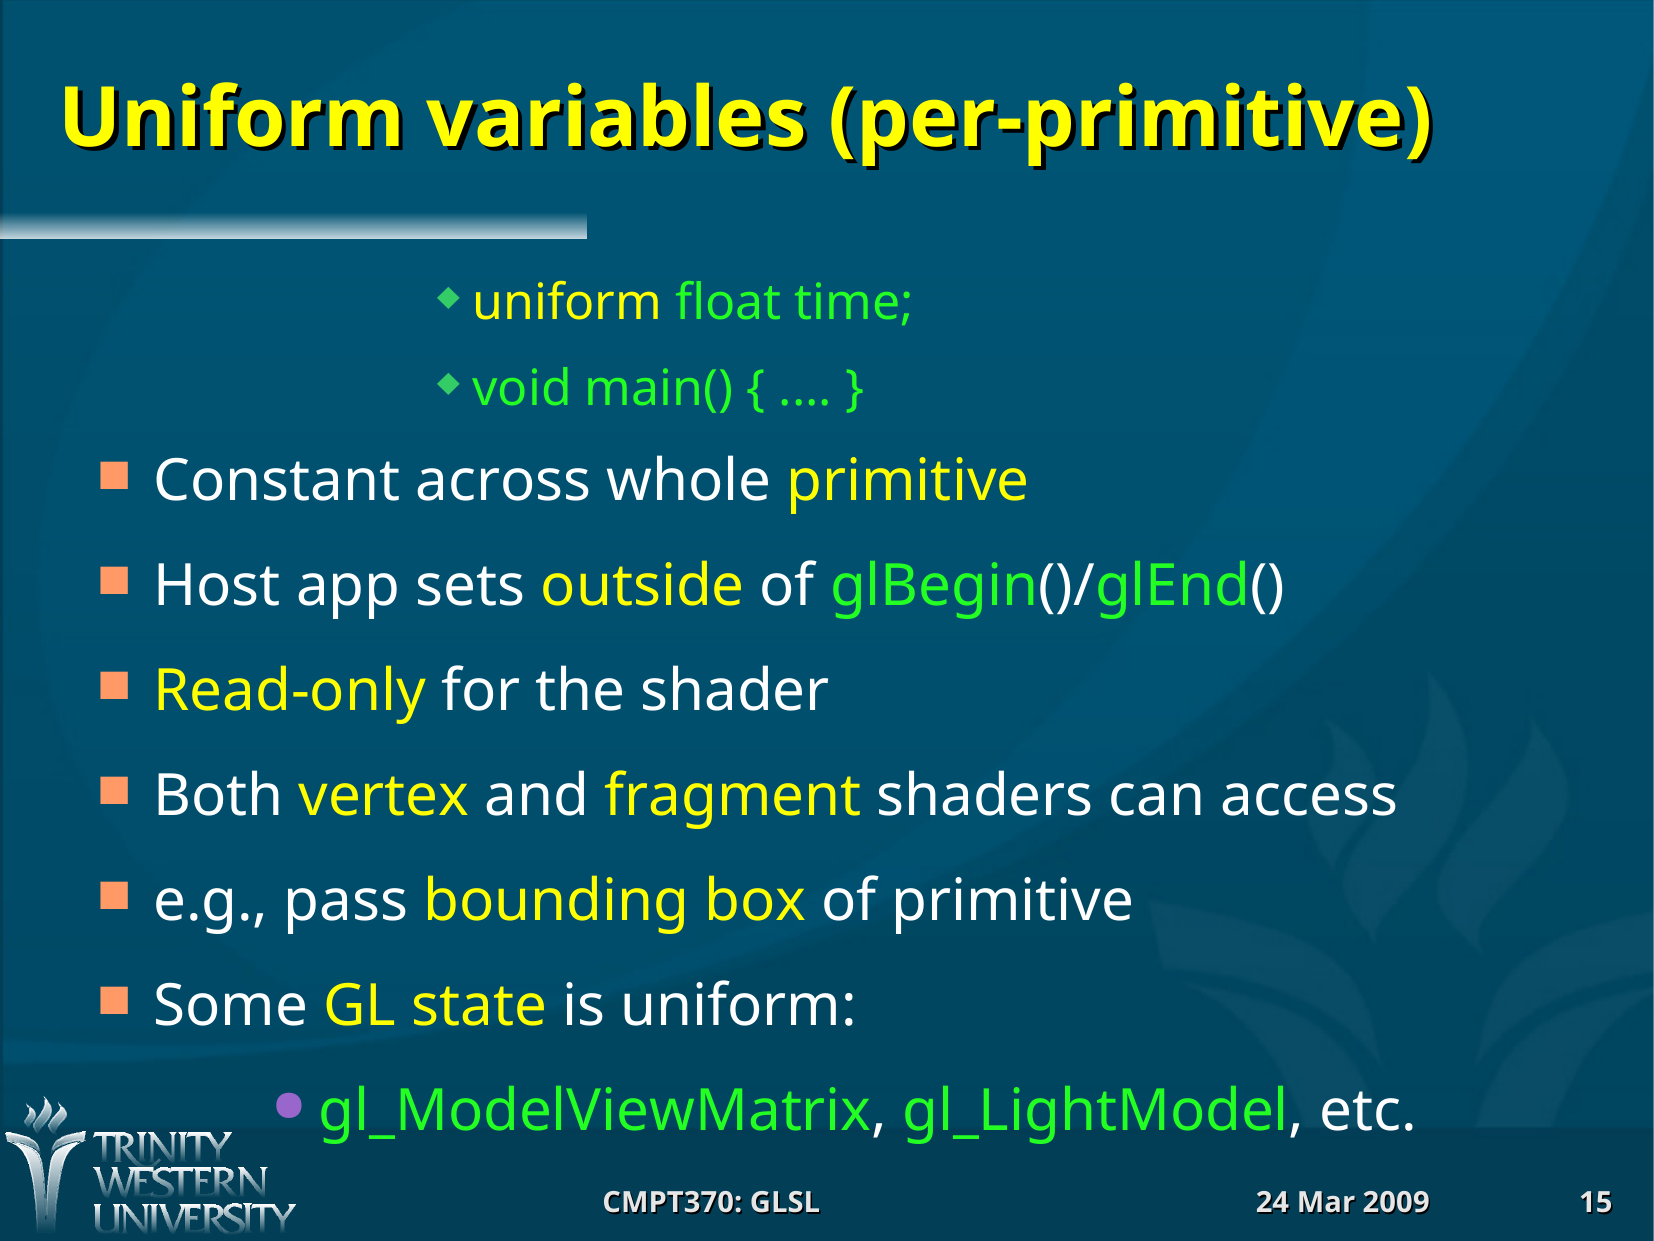

# Uniform variables (per-primitive)
uniform float time;
void main() { .... }
Constant across whole primitive
Host app sets outside of glBegin()/glEnd()
Read-only for the shader
Both vertex and fragment shaders can access
e.g., pass bounding box of primitive
Some GL state is uniform:
gl_ModelViewMatrix, gl_LightModel, etc.
CMPT370: GLSL
24 Mar 2009
15